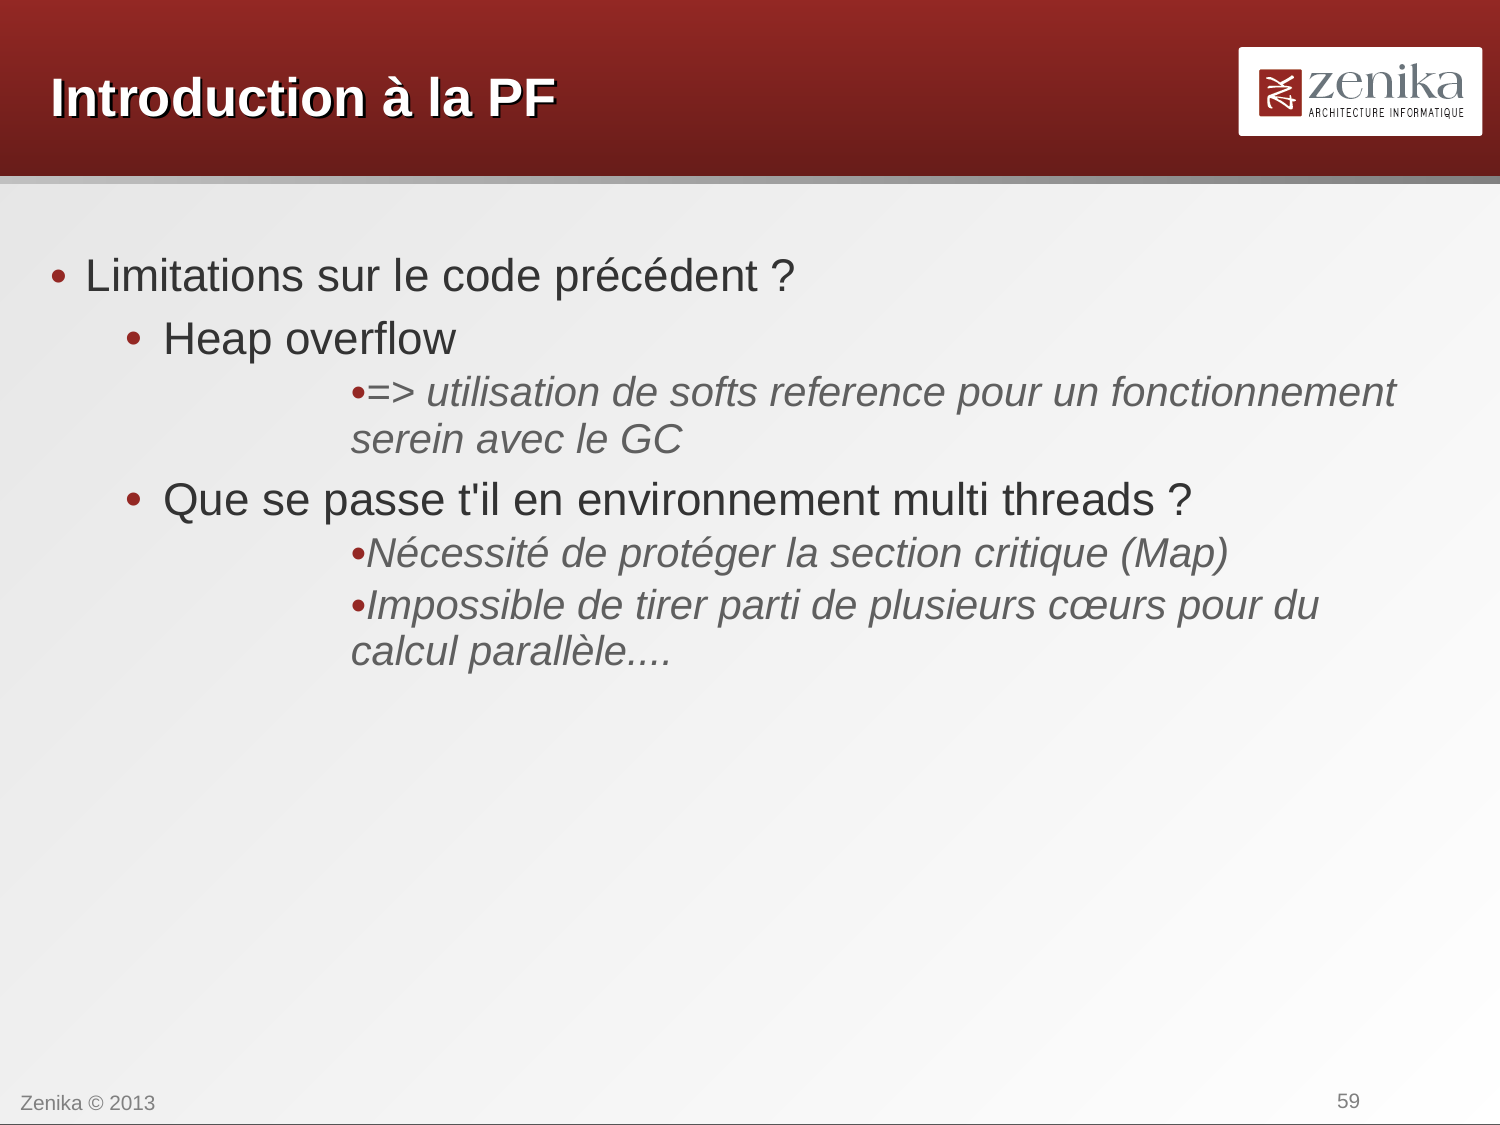

# Introduction à la PF
Limitations sur le code précédent ?
Heap overflow
=> utilisation de softs reference pour un fonctionnement serein avec le GC
Que se passe t'il en environnement multi threads ?
Nécessité de protéger la section critique (Map)
Impossible de tirer parti de plusieurs cœurs pour du calcul parallèle....